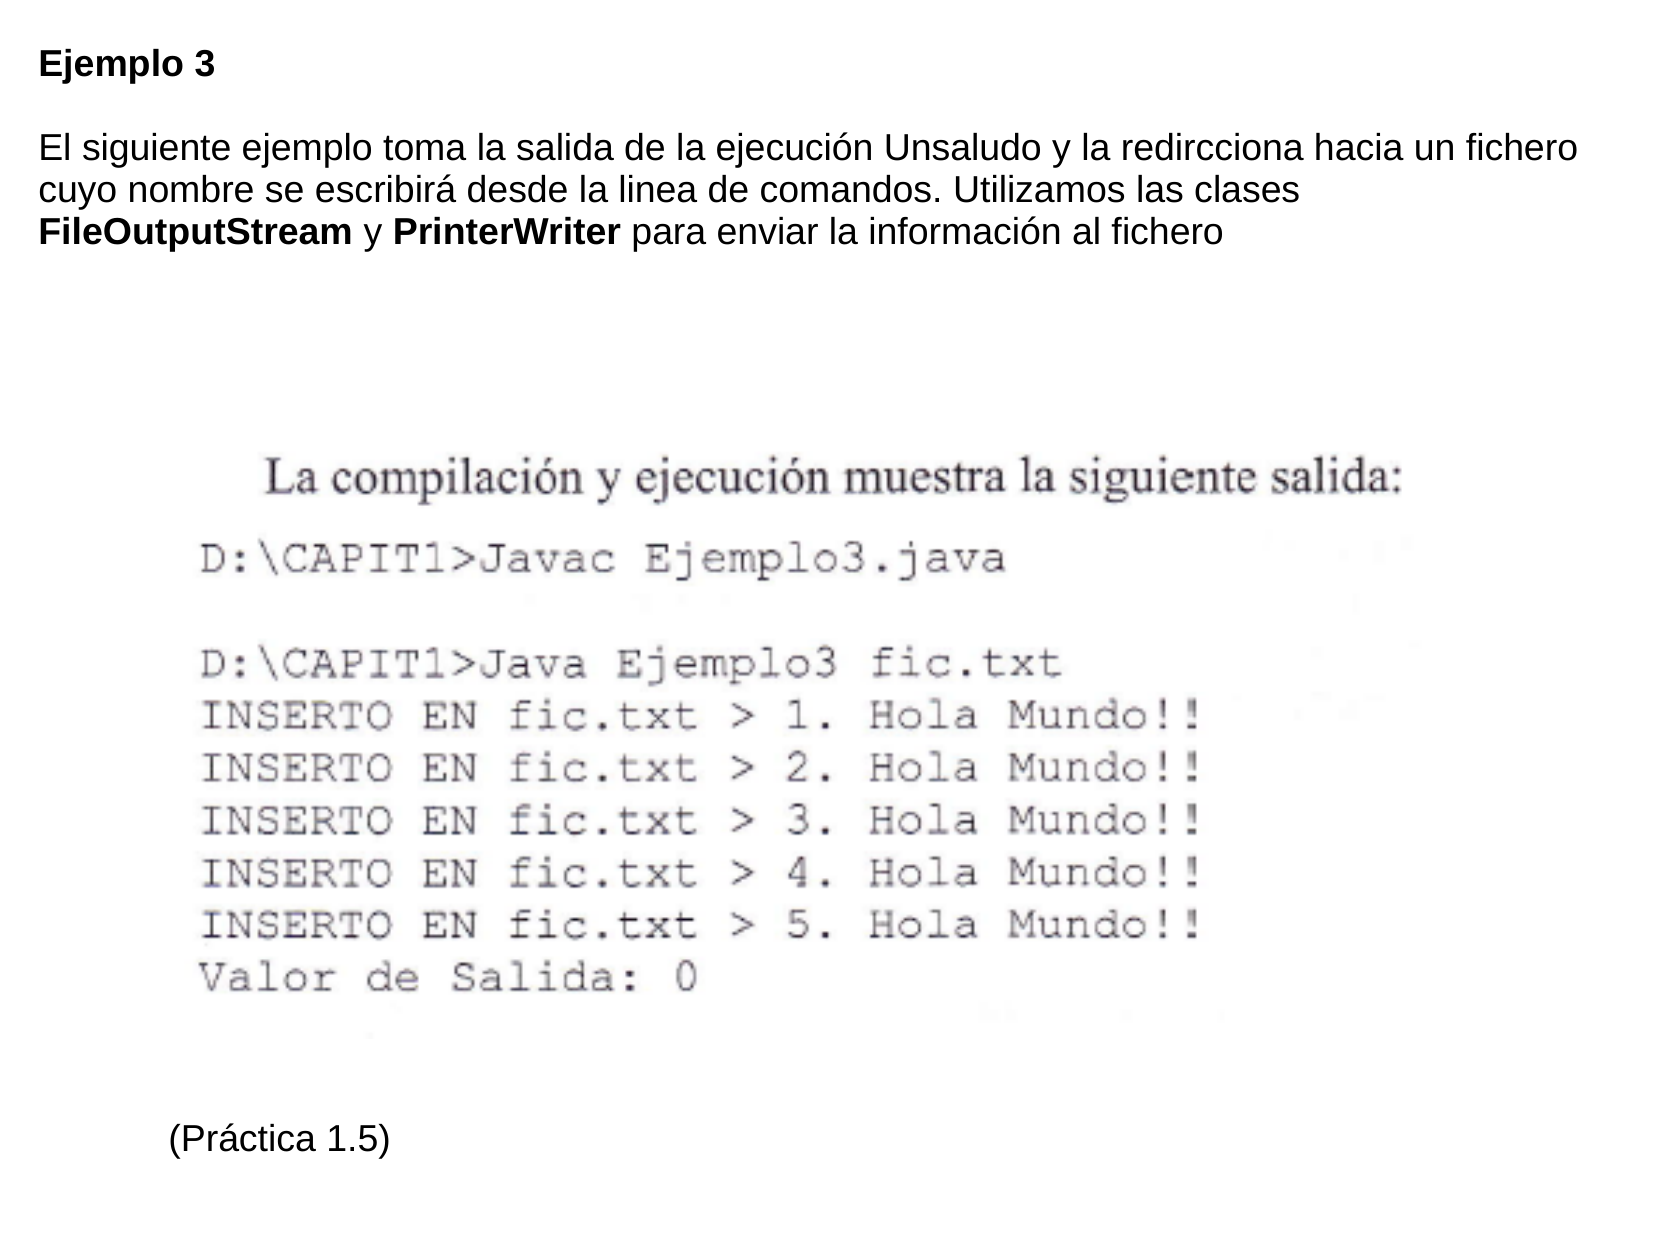

Ejemplo 3
El siguiente ejemplo toma la salida de la ejecución Unsaludo y la redircciona hacia un fichero cuyo nombre se escribirá desde la linea de comandos. Utilizamos las clases FileOutputStream y PrinterWriter para enviar la información al fichero
(Práctica 1.5)